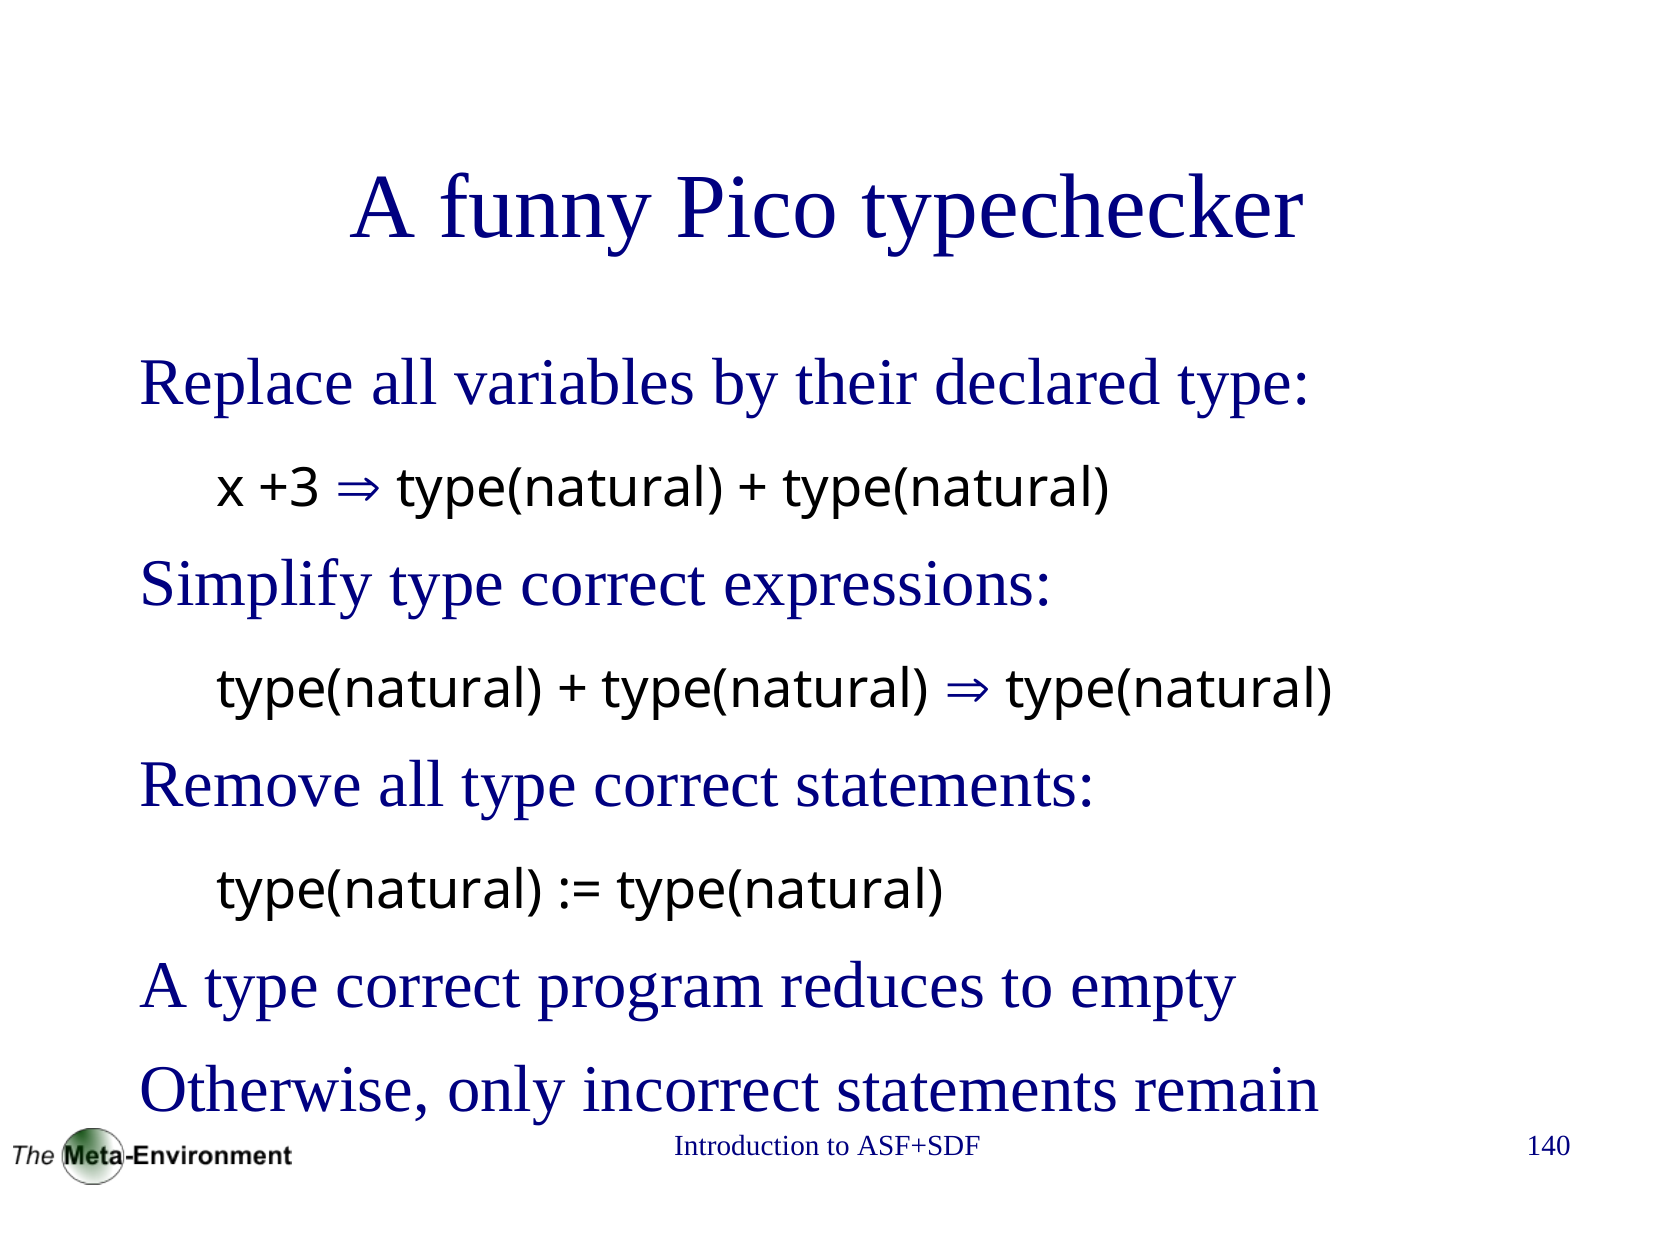

# A funny Pico typechecker
Replace all variables by their declared type:
x +3  type(natural) + type(natural)
Simplify type correct expressions:
type(natural) + type(natural)  type(natural)
Remove all type correct statements:
type(natural) := type(natural)
A type correct program reduces to empty
Otherwise, only incorrect statements remain
140